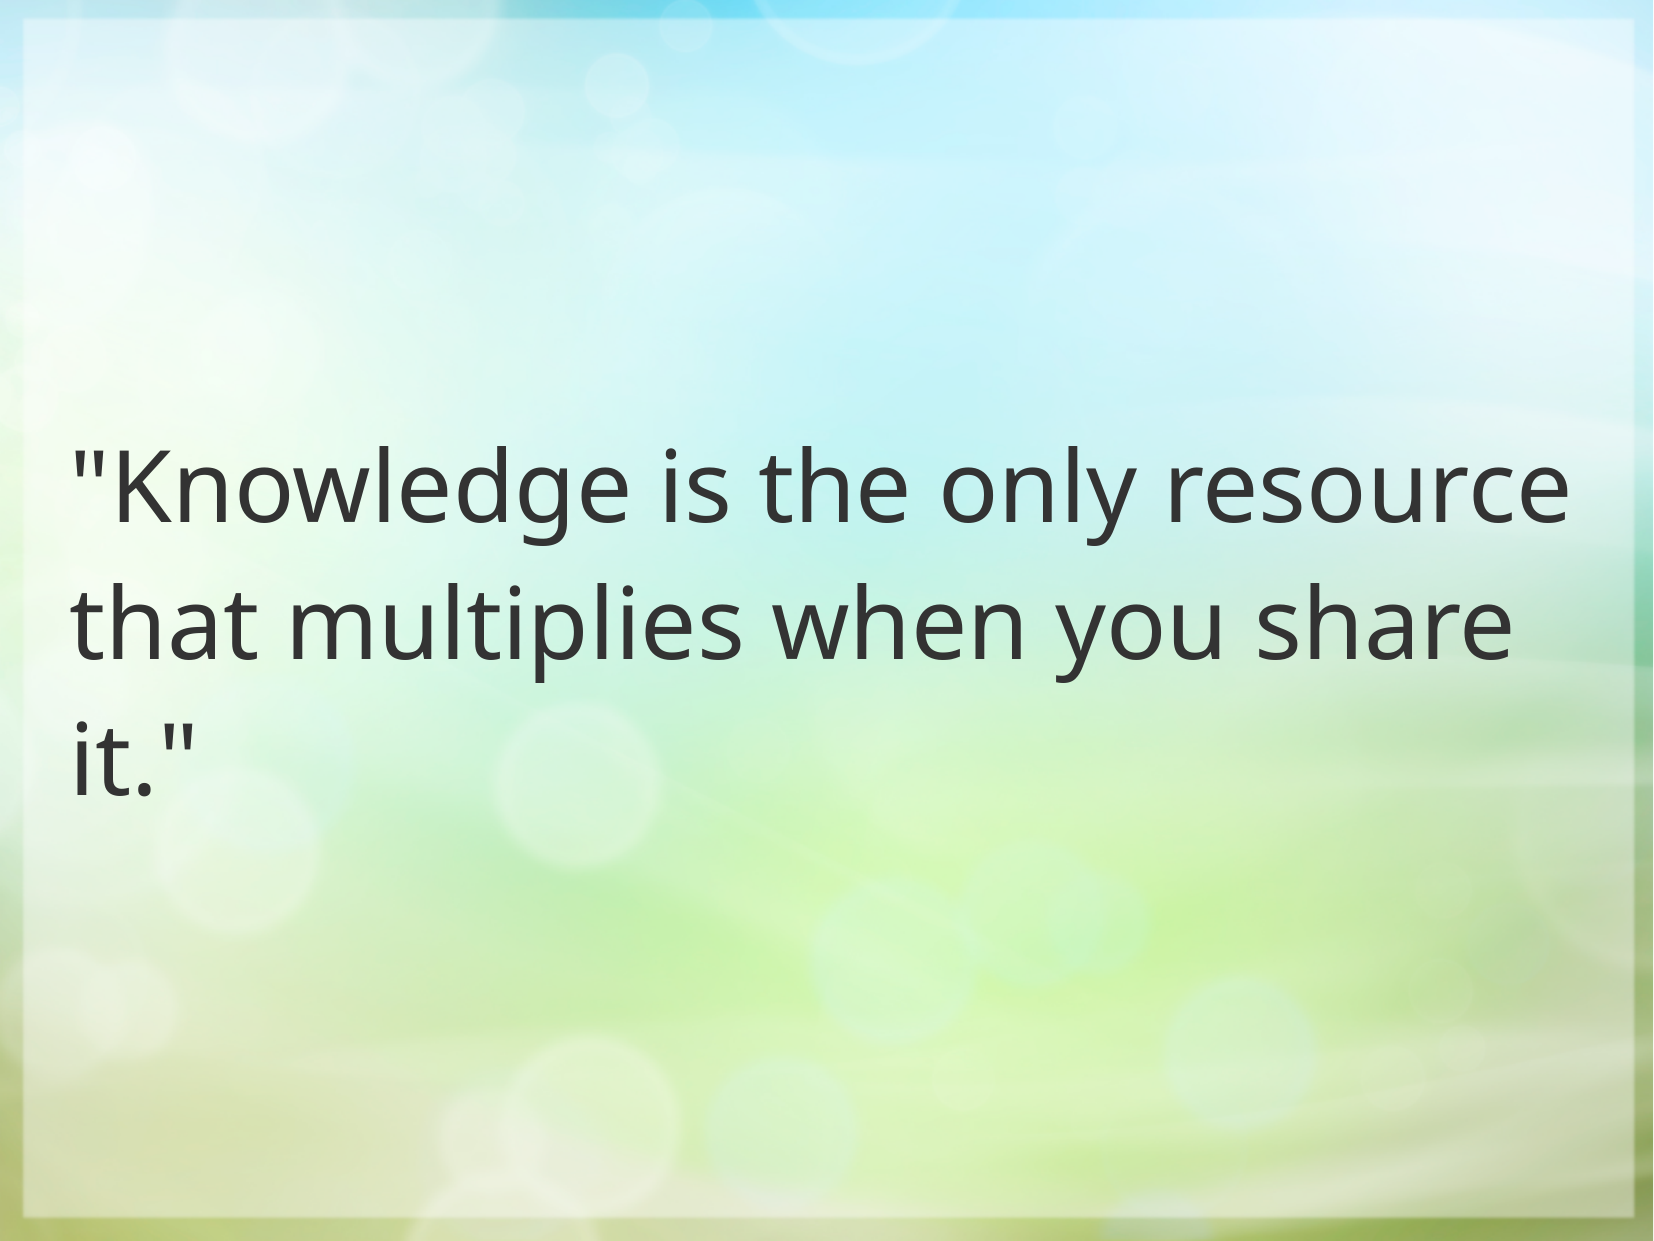

# "Knowledge is the only resource that multiplies when you share it."